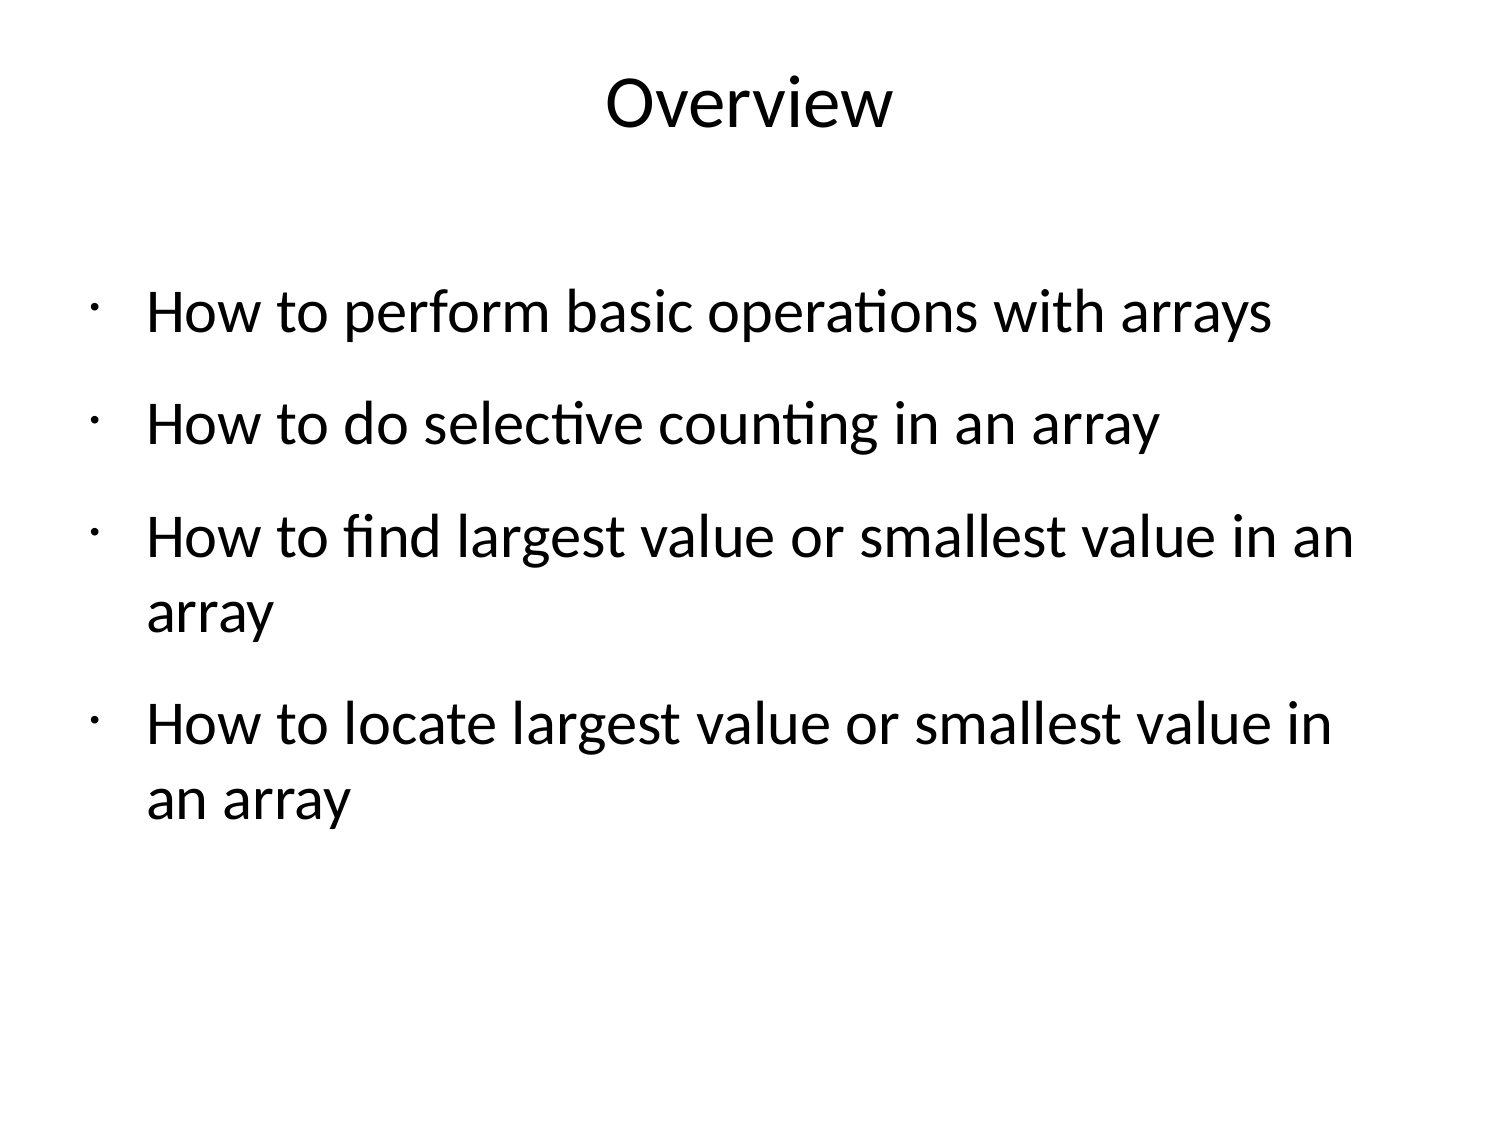

# Overview
How to perform basic operations with arrays
How to do selective counting in an array
How to find largest value or smallest value in an array
How to locate largest value or smallest value in an array